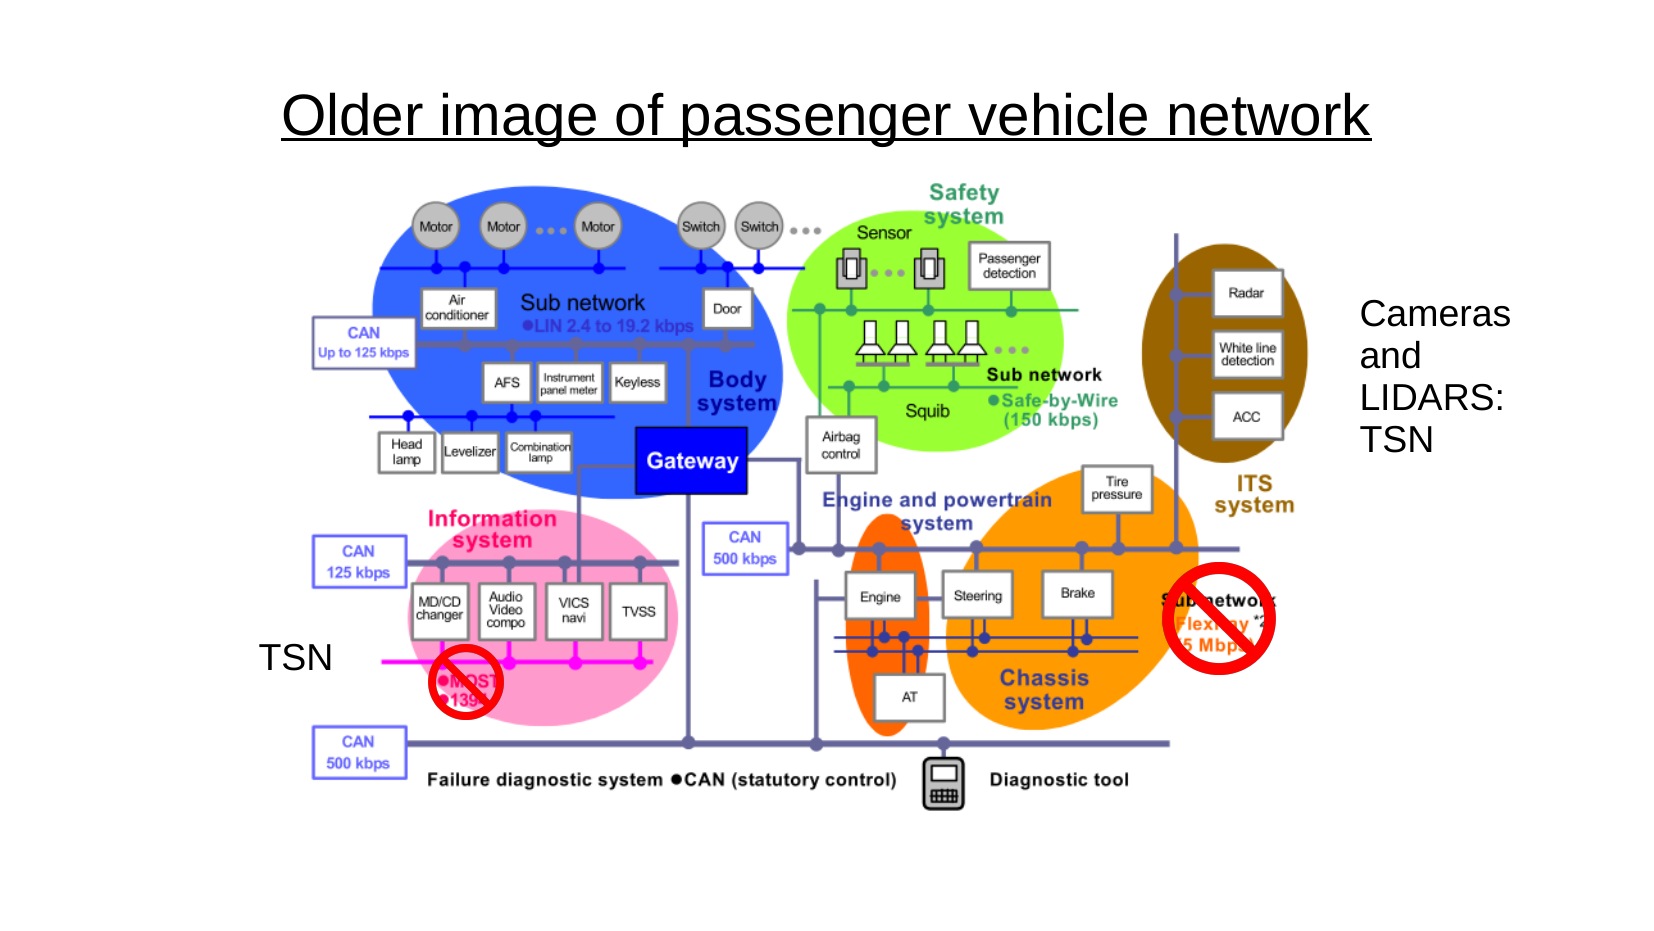

# Older image of passenger vehicle network
Cameras and LIDARS:
TSN
TSN